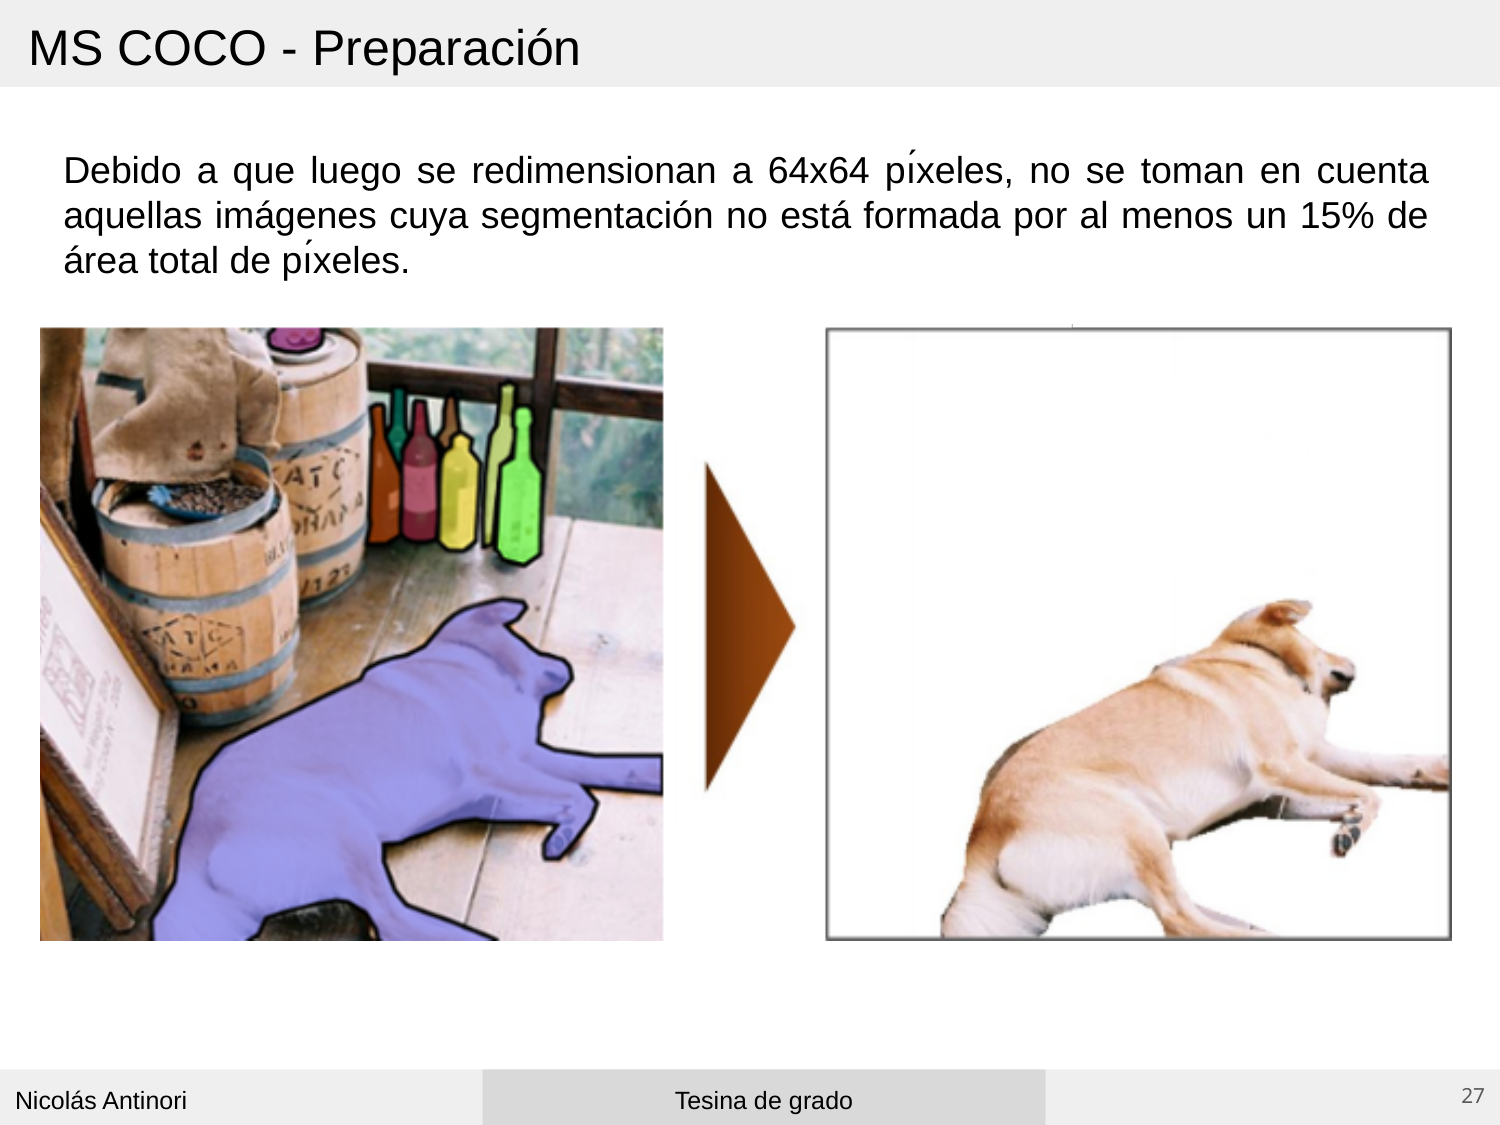

MS COCO - Preparación
Debido a que luego se redimensionan a 64x64 pı́xeles, no se toman en cuenta aquellas imágenes cuya segmentación no está formada por al menos un 15% de área total de pı́xeles.
Nicolás Antinori
Tesina de grado